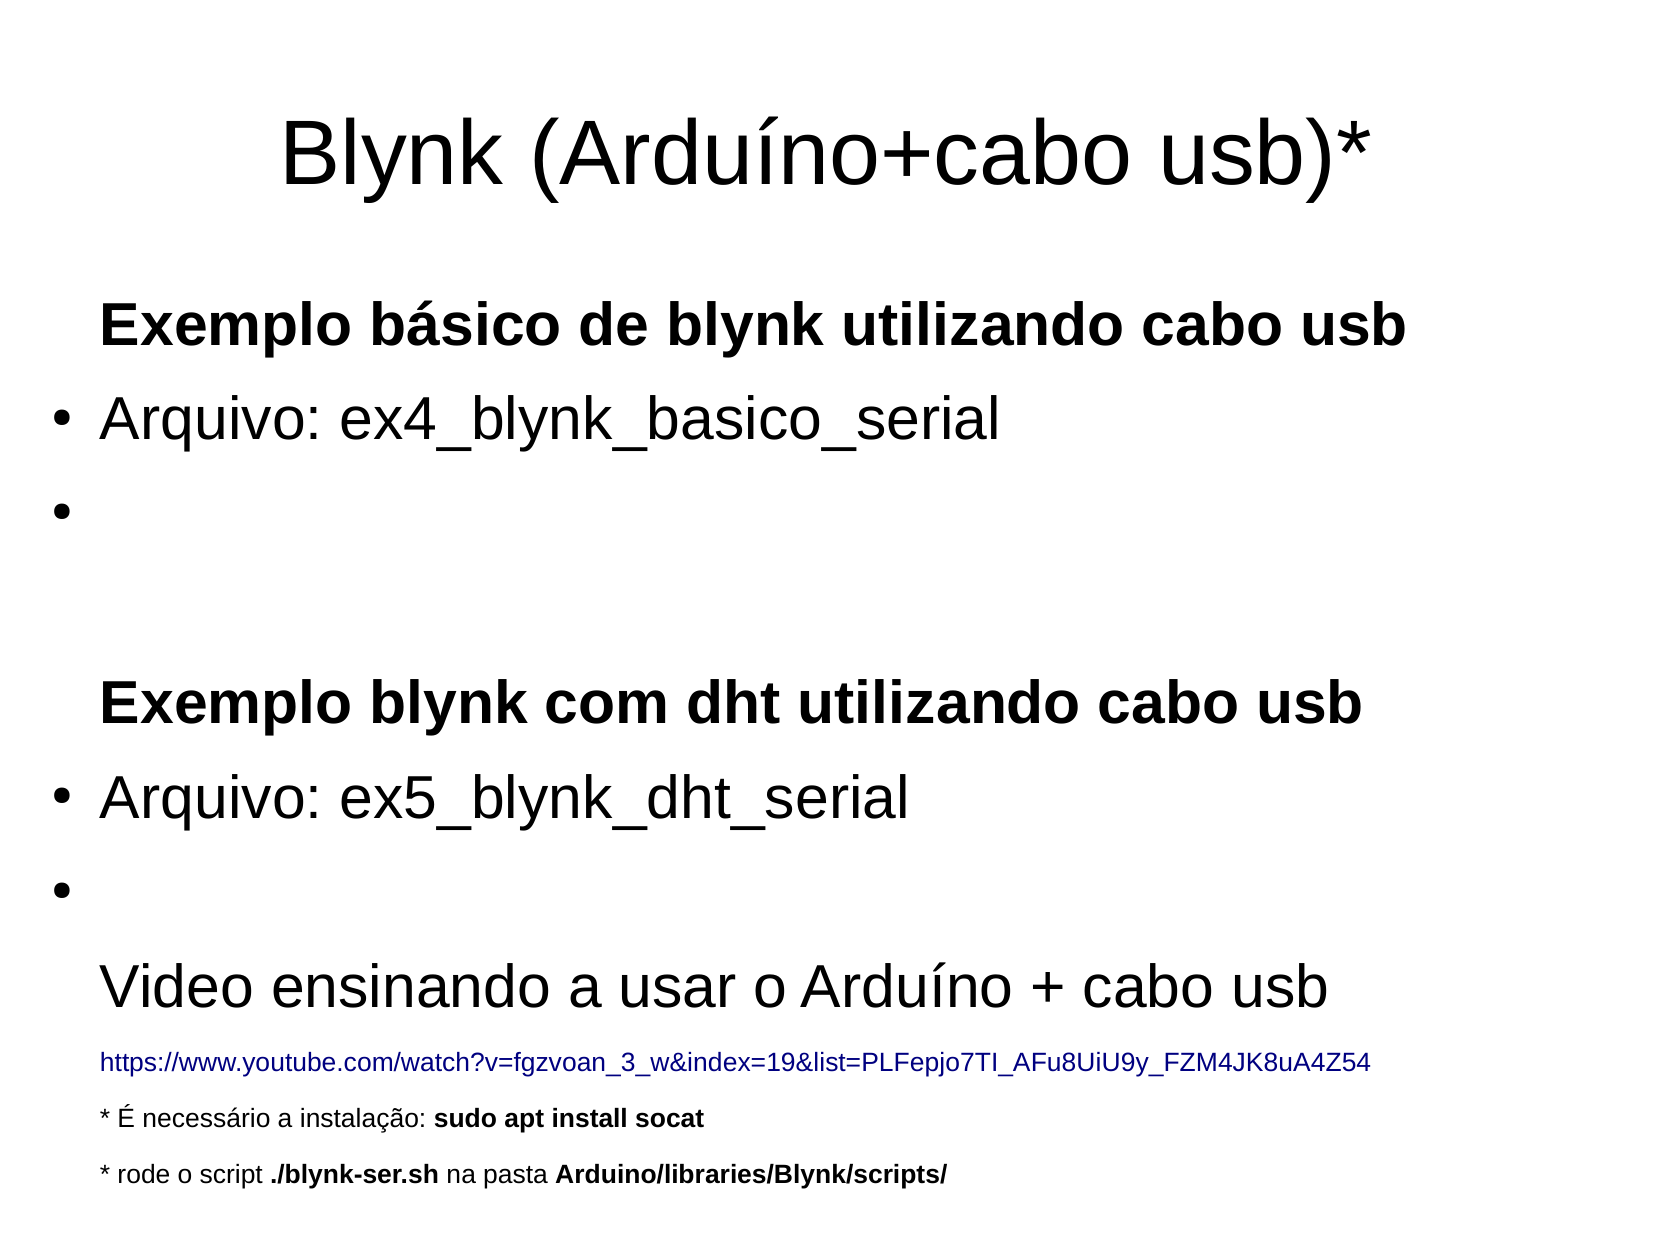

# Blynk (Arduíno+cabo usb)*
Exemplo básico de blynk utilizando cabo usb
Arquivo: ex4_blynk_basico_serial
Exemplo blynk com dht utilizando cabo usb
Arquivo: ex5_blynk_dht_serial
Video ensinando a usar o Arduíno + cabo usb
https://www.youtube.com/watch?v=fgzvoan_3_w&index=19&list=PLFepjo7TI_AFu8UiU9y_FZM4JK8uA4Z54
* É necessário a instalação: sudo apt install socat
* rode o script ./blynk-ser.sh na pasta Arduino/libraries/Blynk/scripts/